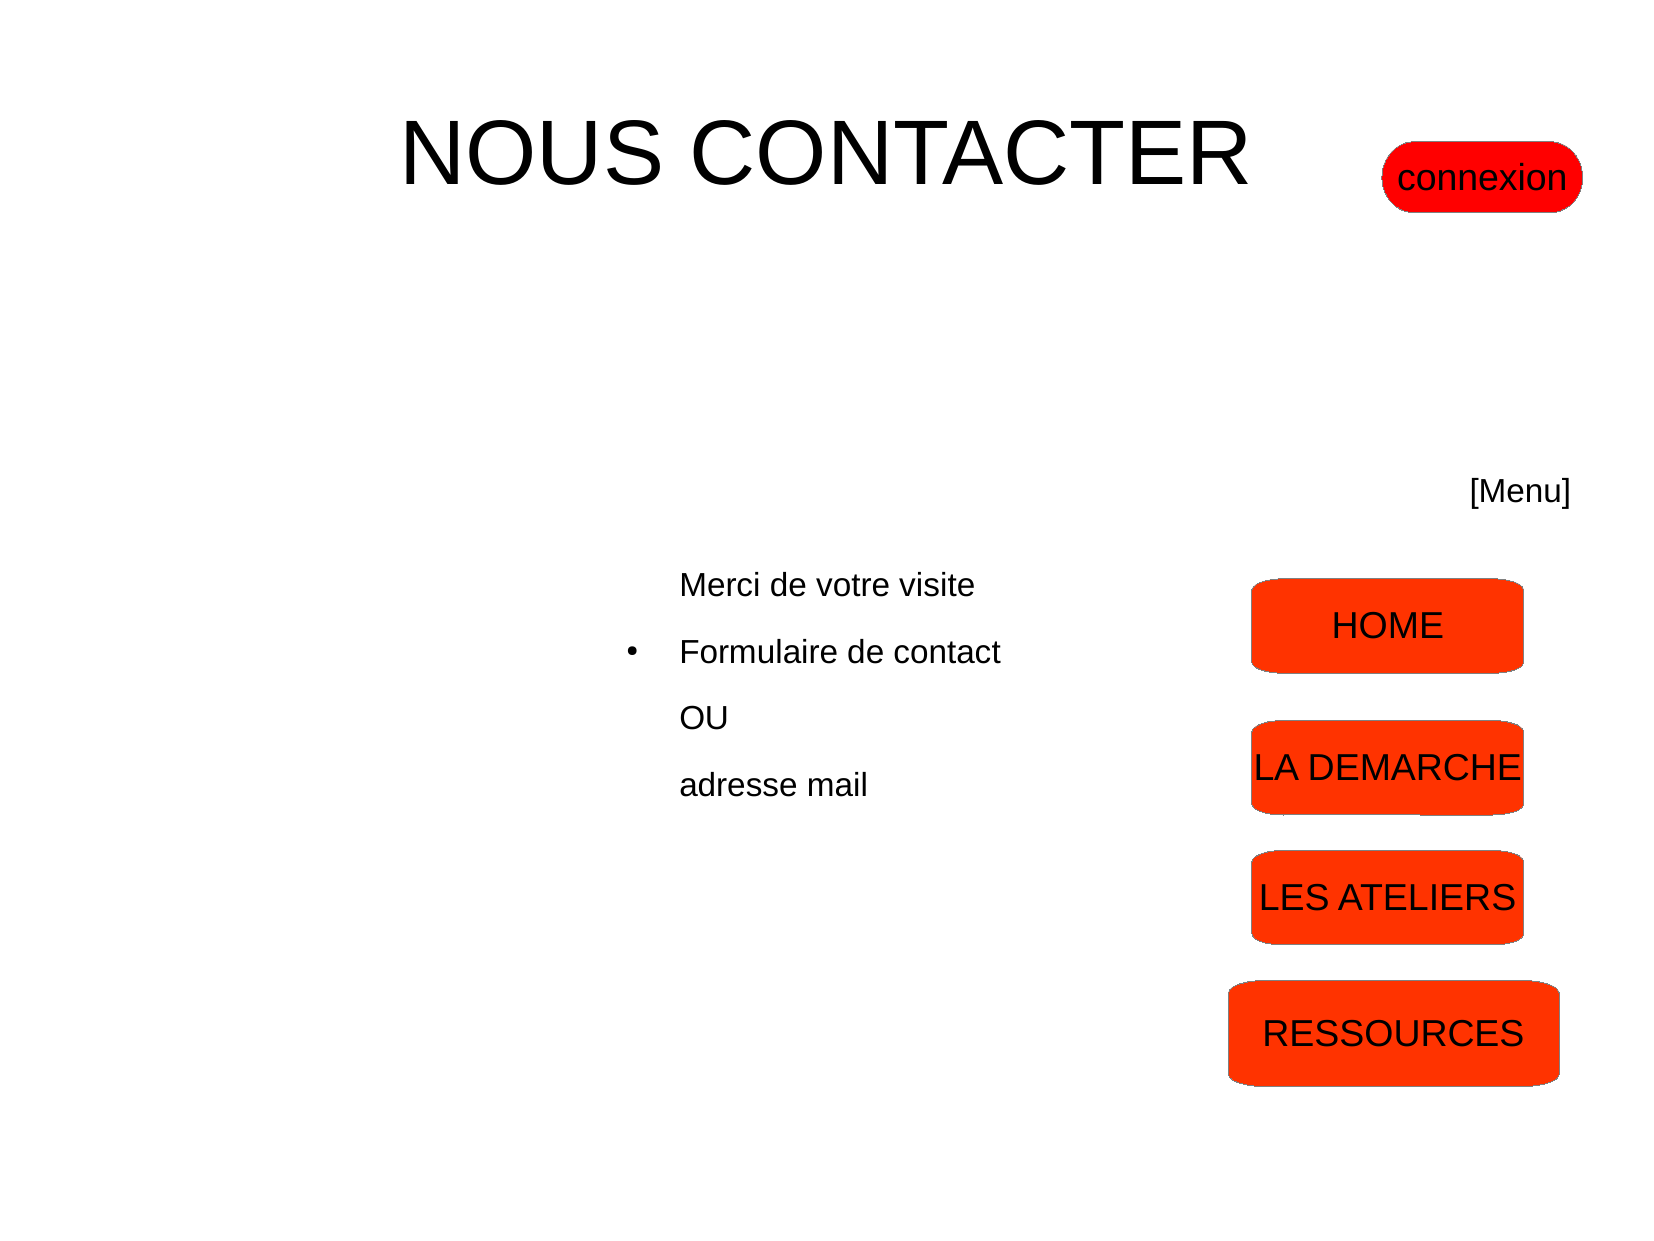

# NOUS CONTACTER
connexion
[Menu]
Merci de votre visite
Formulaire de contact
OU
adresse mail
HOME
LA DEMARCHE
LES ATELIERS
RESSOURCES